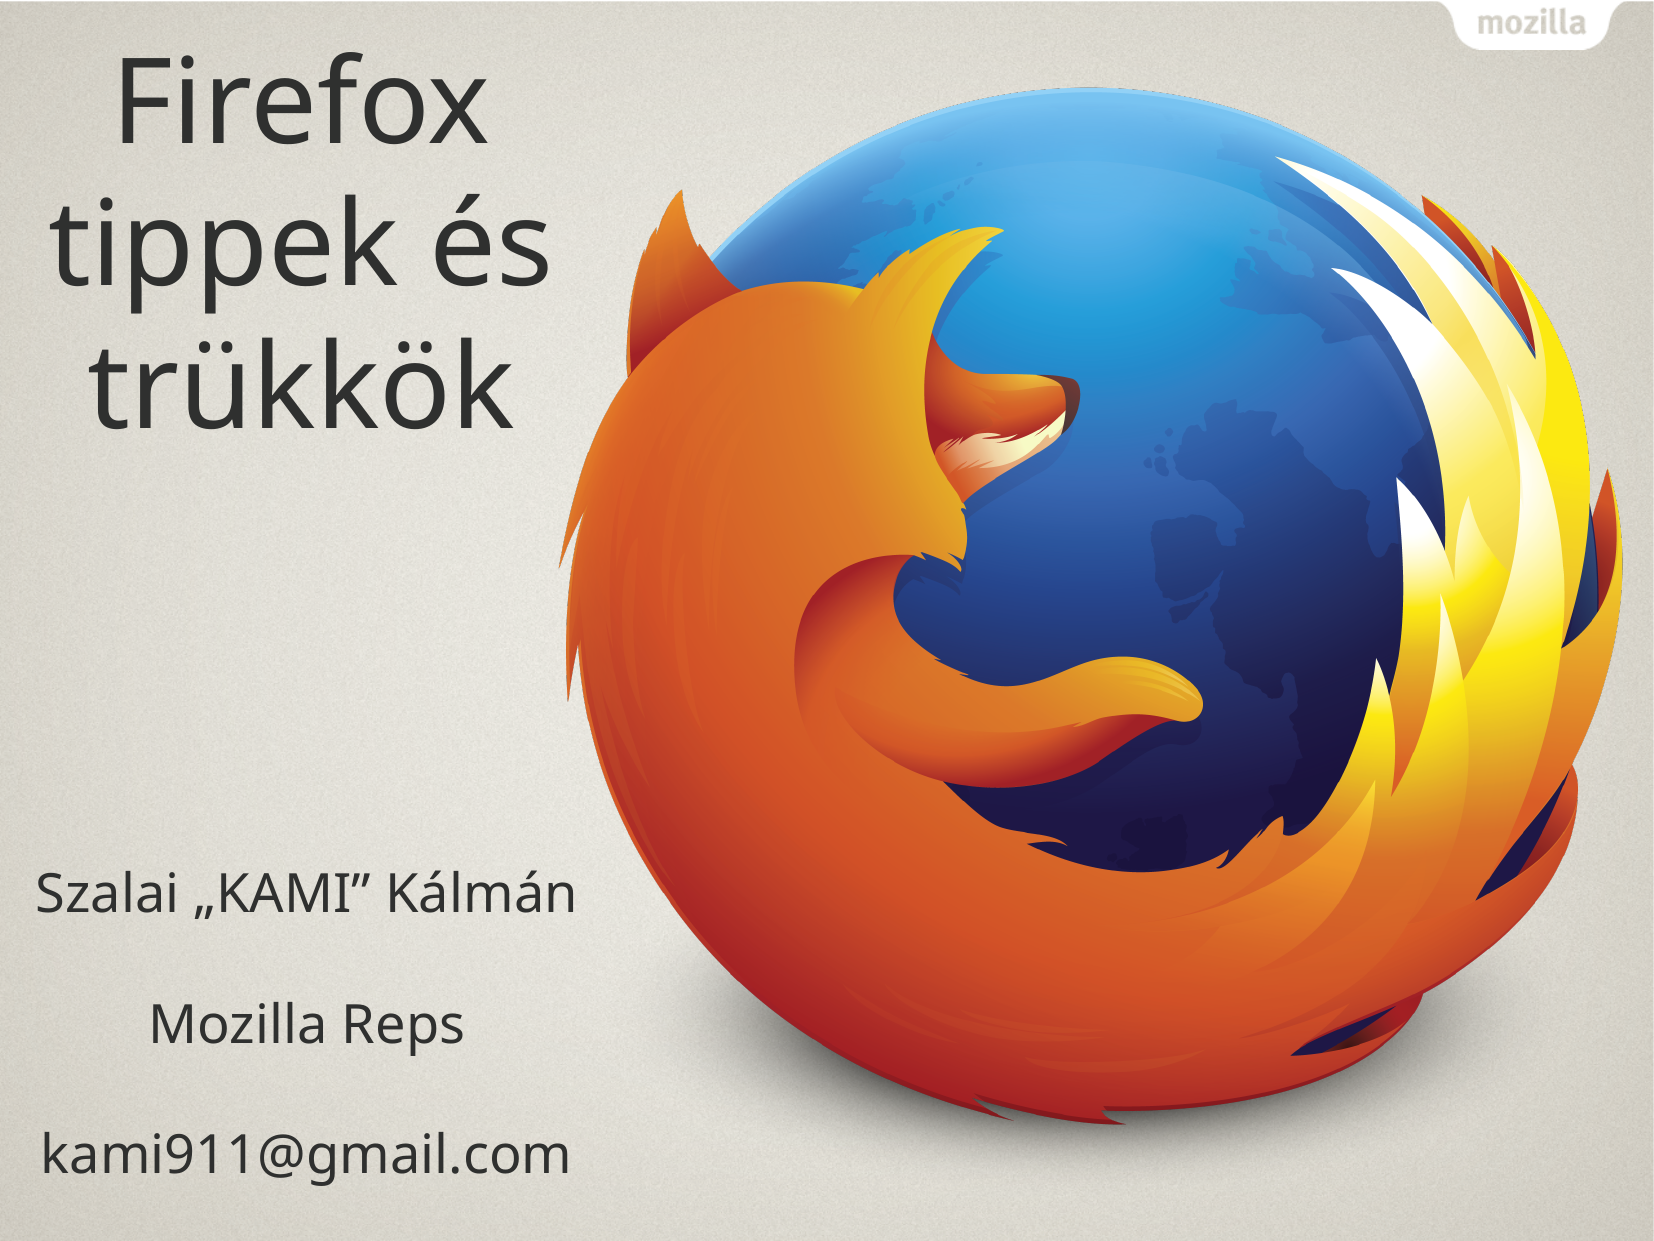

Firefox tippek és trükkök
# Szalai „KAMI” Kálmán
Mozilla Reps
kami911@gmail.com